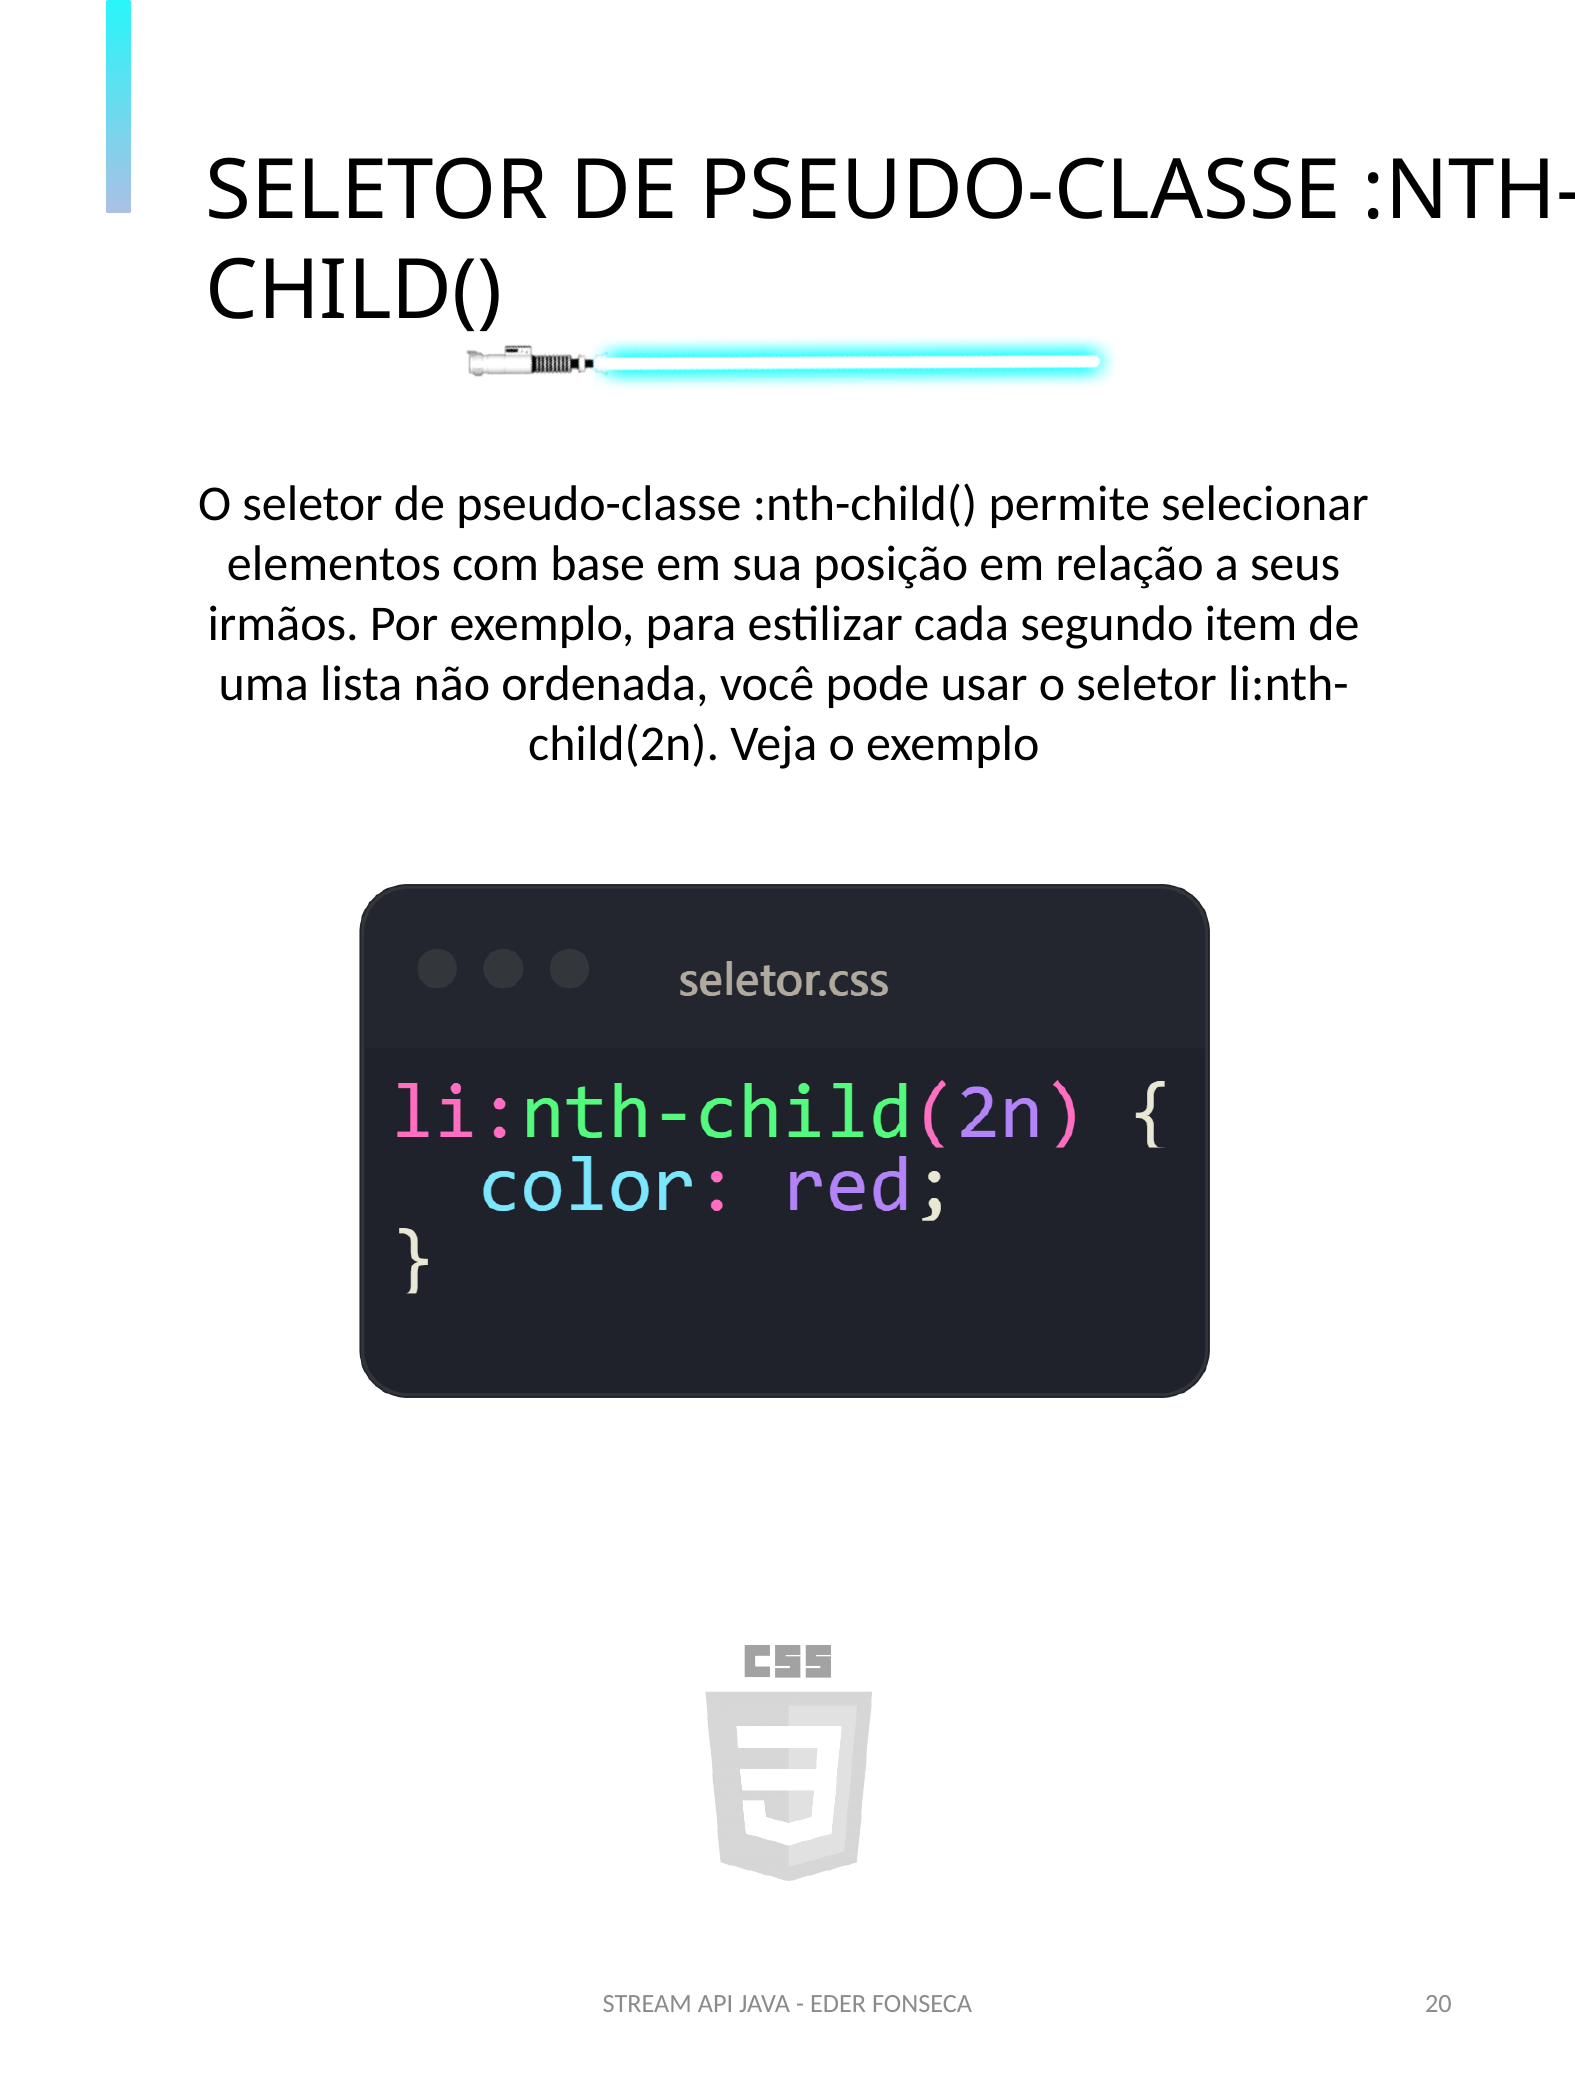

SELETOR DE PSEUDO-CLASSE :NTH-CHILD()
O seletor de pseudo-classe :nth-child() permite selecionar elementos com base em sua posição em relação a seus irmãos. Por exemplo, para estilizar cada segundo item de uma lista não ordenada, você pode usar o seletor li:nth-child(2n). Veja o exemplo
STREAM API JAVA - EDER FONSECA
20